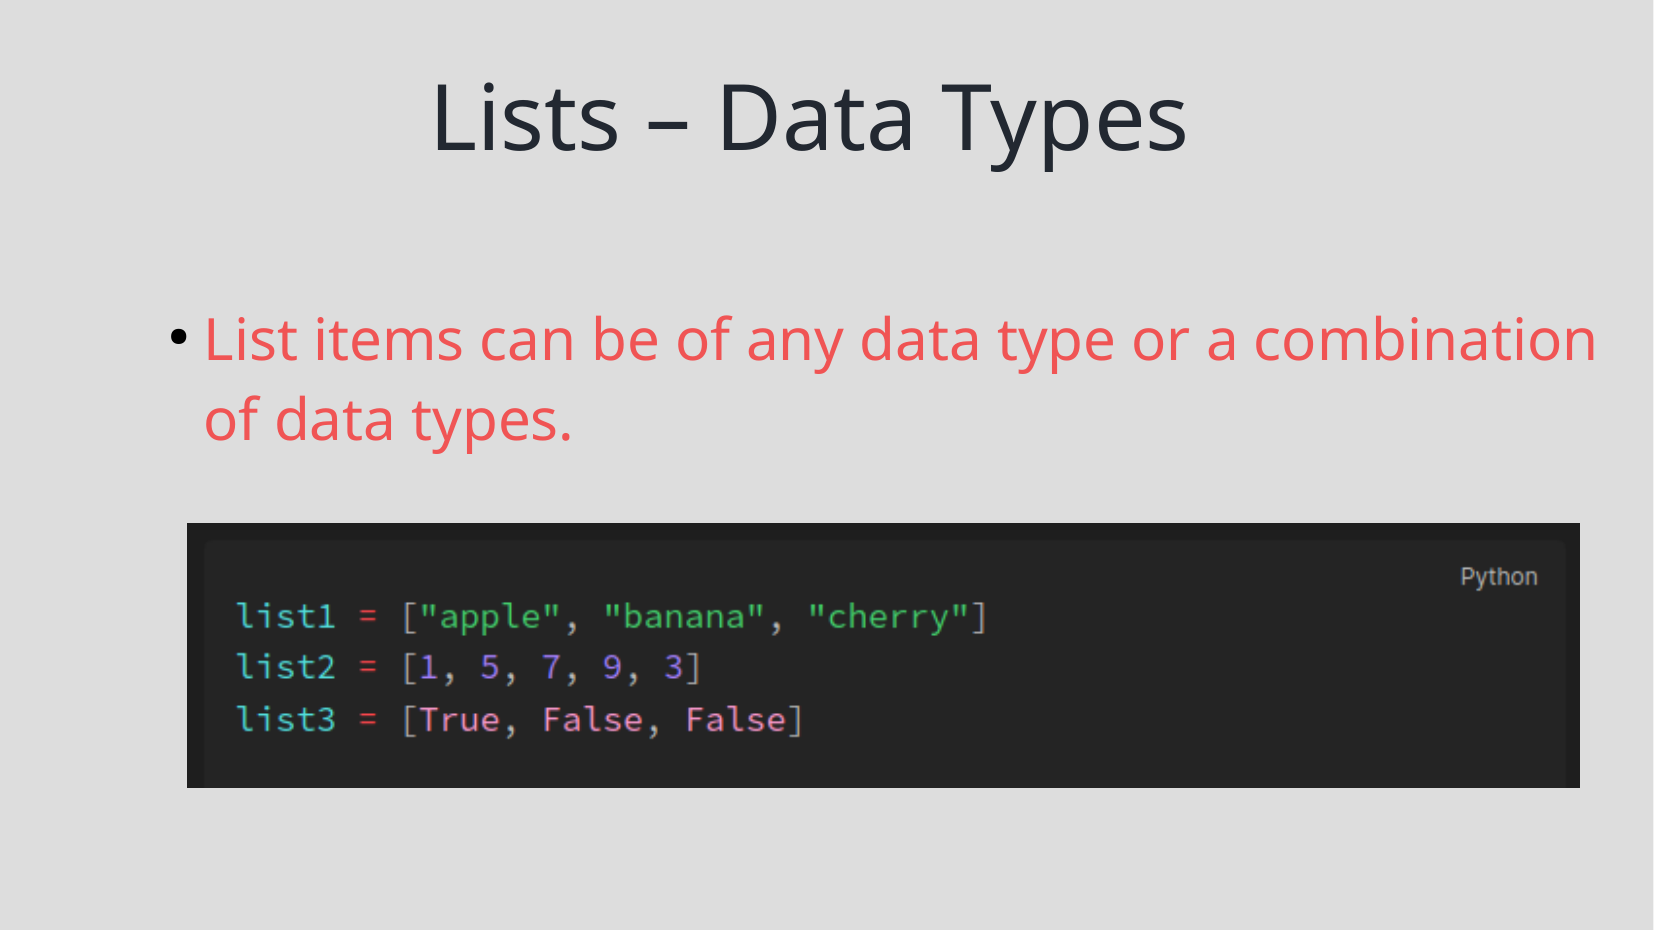

# Lists – Data Types
List items can be of any data type or a combination of data types.